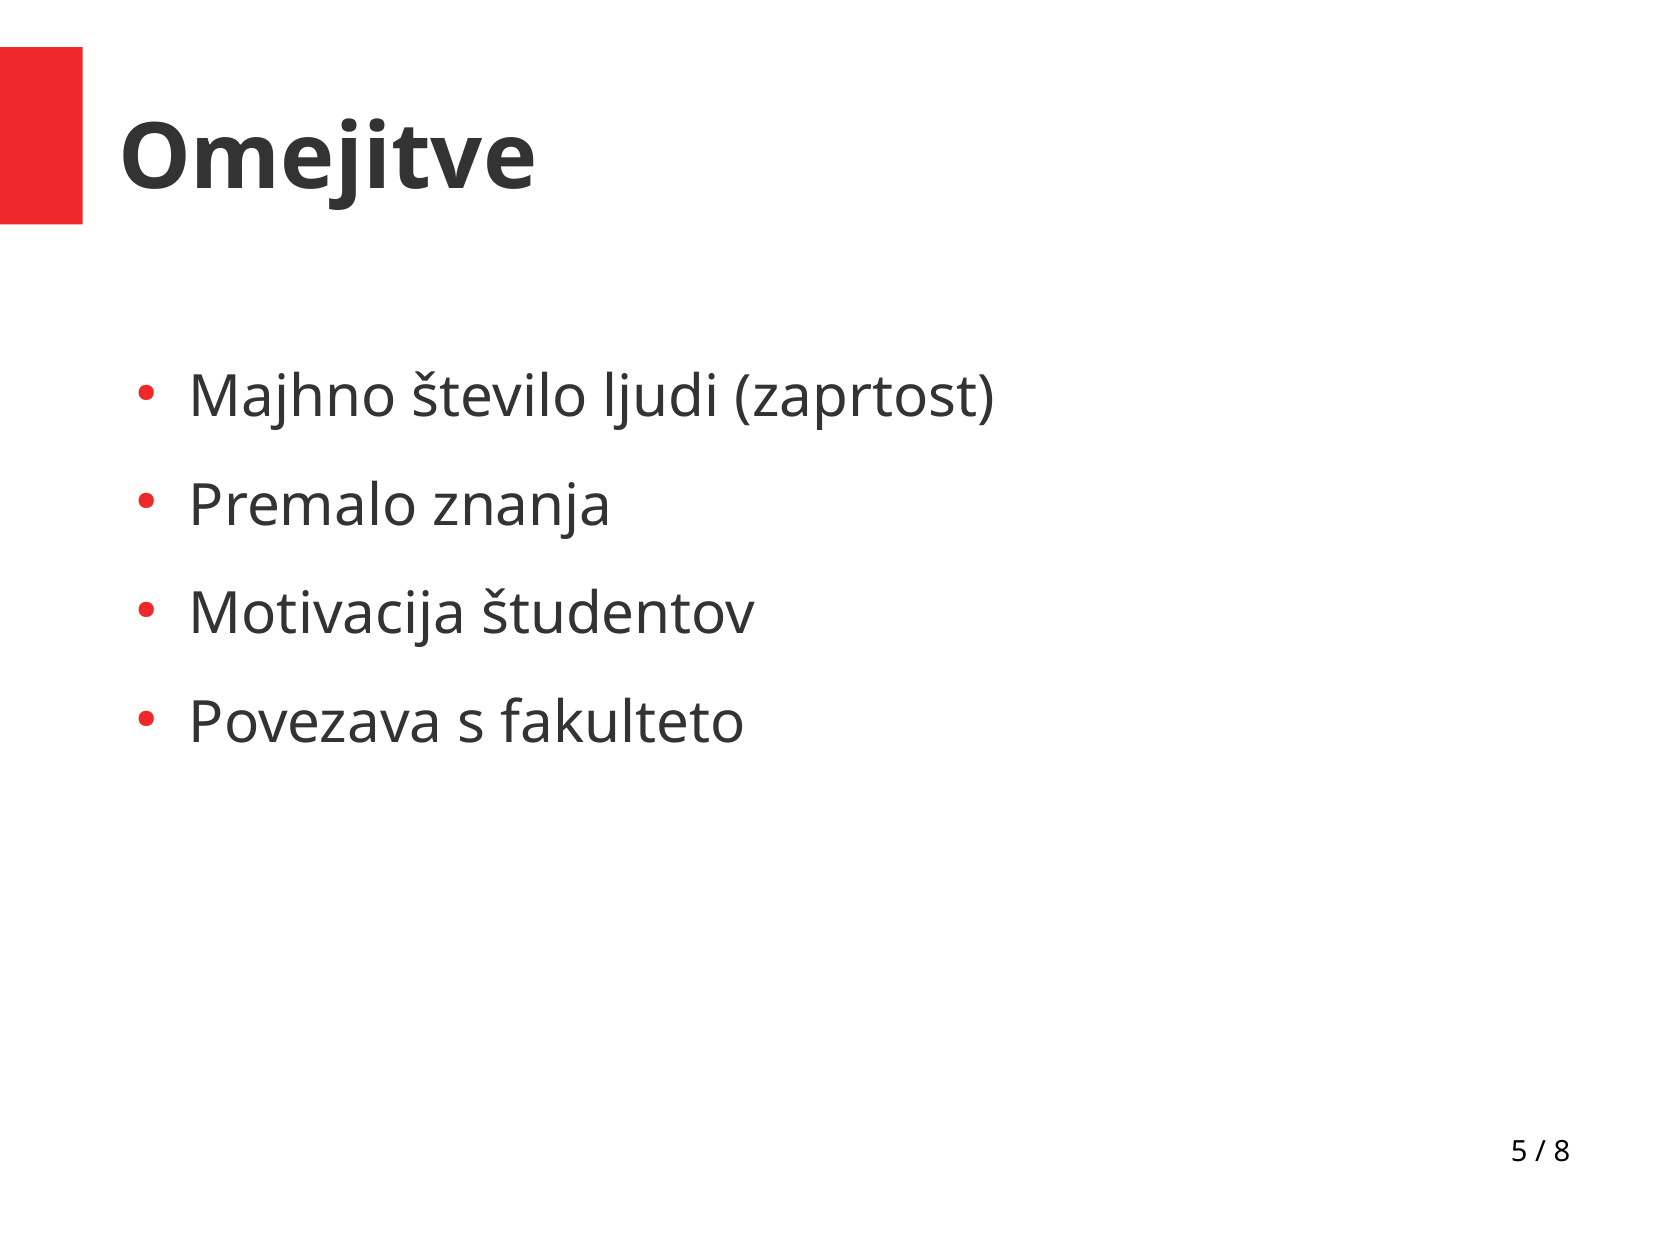

# Omejitve
Majhno število ljudi (zaprtost)
Premalo znanja
Motivacija študentov
Povezava s fakulteto
5